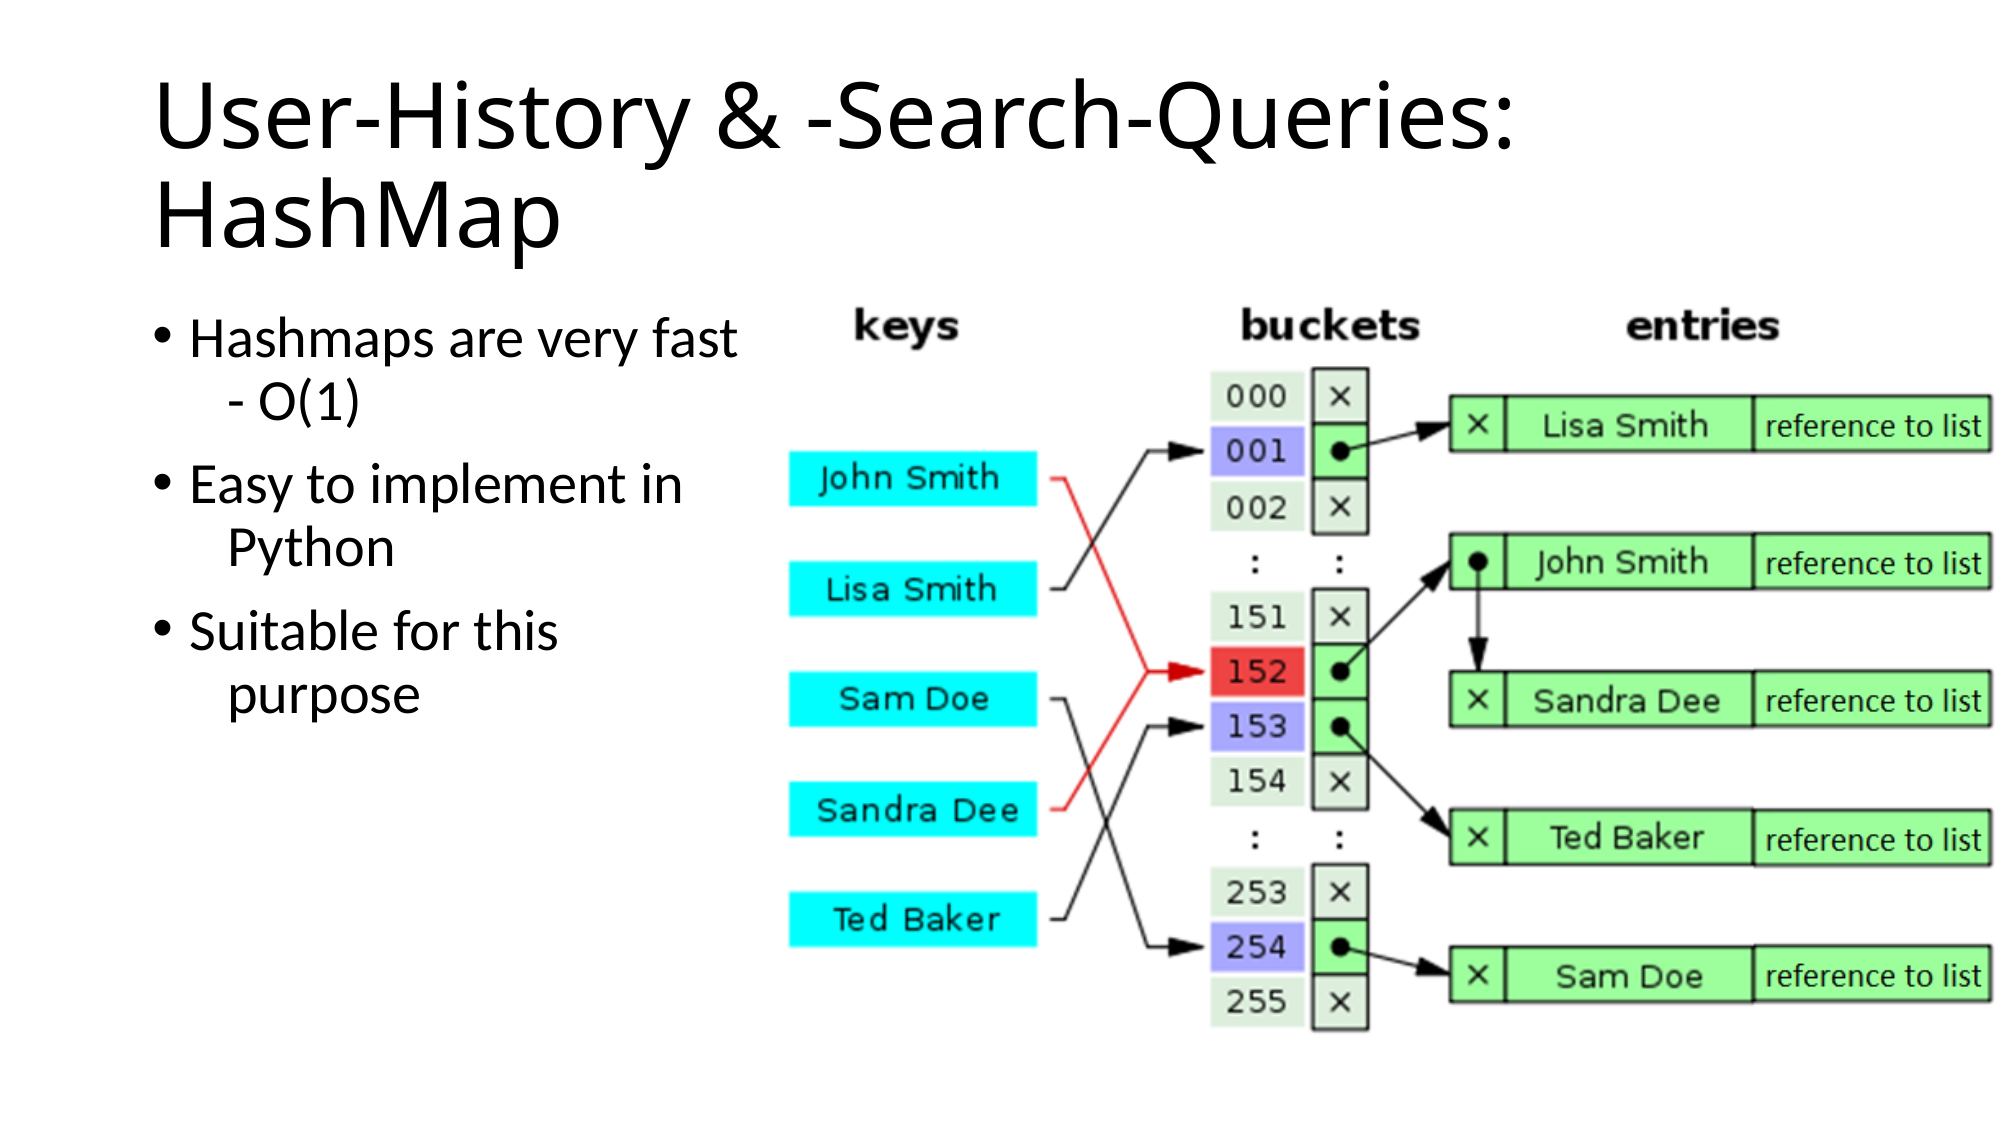

# User-History & -Search-Queries: HashMap
Hashmaps are very fast - O(1)
Easy to implement in Python
Suitable for this purpose